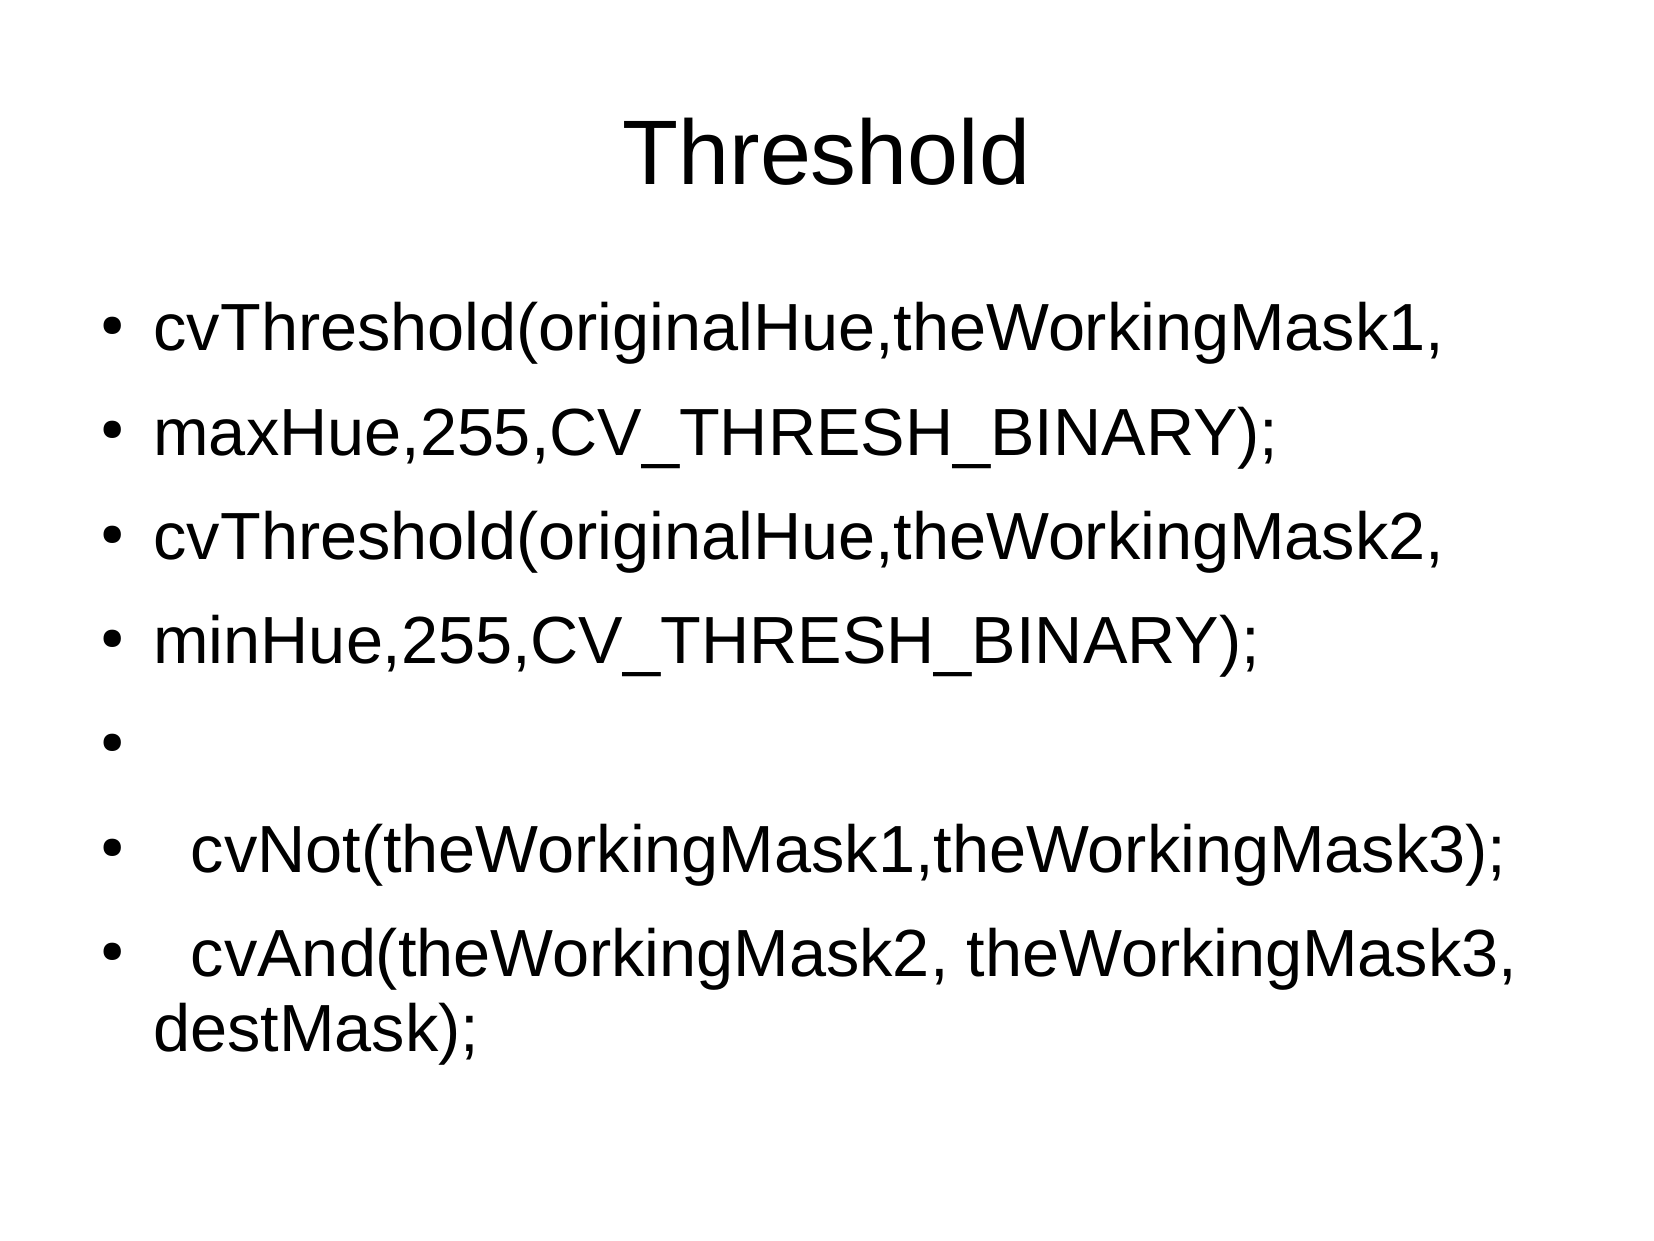

# Threshold
cvThreshold(originalHue,theWorkingMask1,
maxHue,255,CV_THRESH_BINARY);
cvThreshold(originalHue,theWorkingMask2,
minHue,255,CV_THRESH_BINARY);
 cvNot(theWorkingMask1,theWorkingMask3);
 cvAnd(theWorkingMask2, theWorkingMask3, destMask);